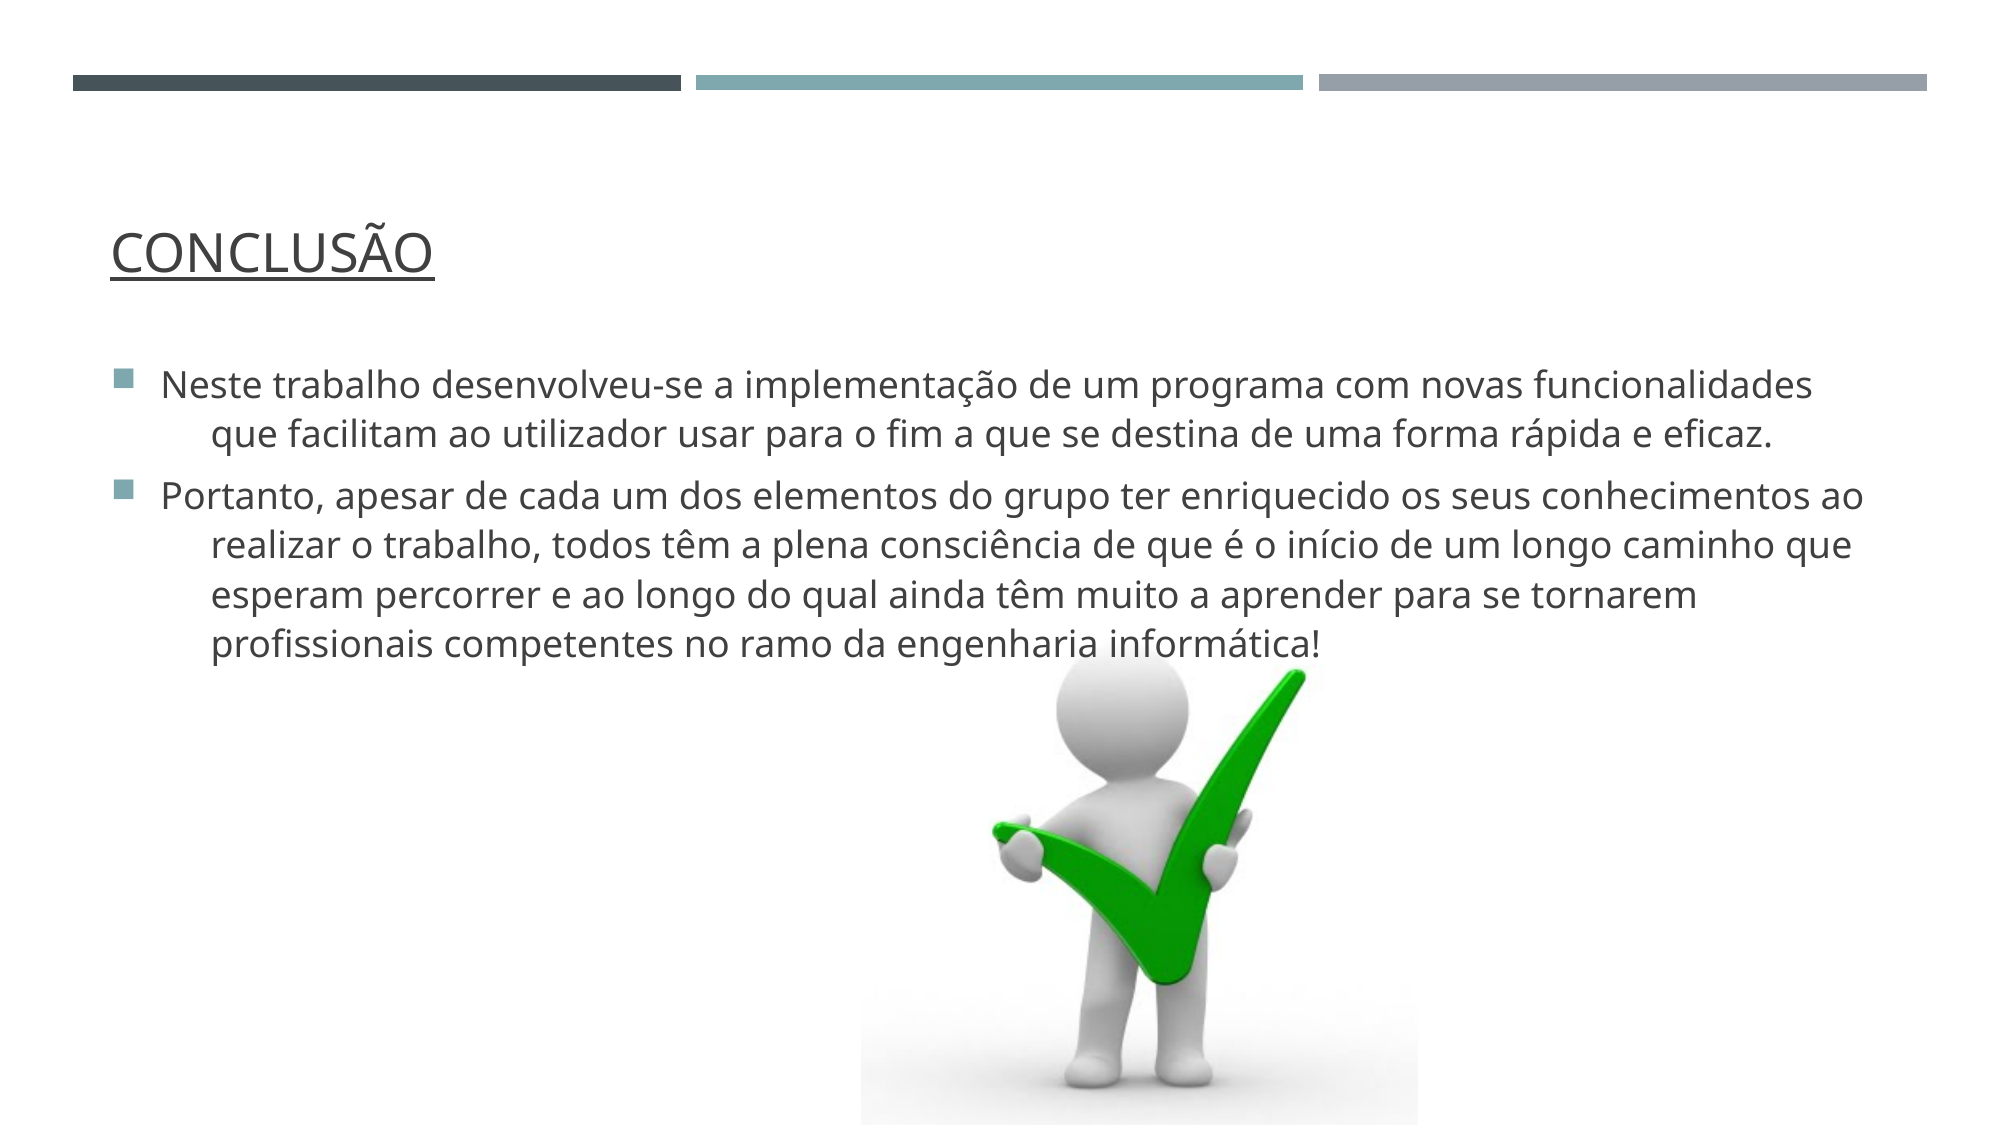

# Conclusão
Neste trabalho desenvolveu-se a implementação de um programa com novas funcionalidades que facilitam ao utilizador usar para o fim a que se destina de uma forma rápida e eficaz.
Portanto, apesar de cada um dos elementos do grupo ter enriquecido os seus conhecimentos ao realizar o trabalho, todos têm a plena consciência de que é o início de um longo caminho que esperam percorrer e ao longo do qual ainda têm muito a aprender para se tornarem profissionais competentes no ramo da engenharia informática!